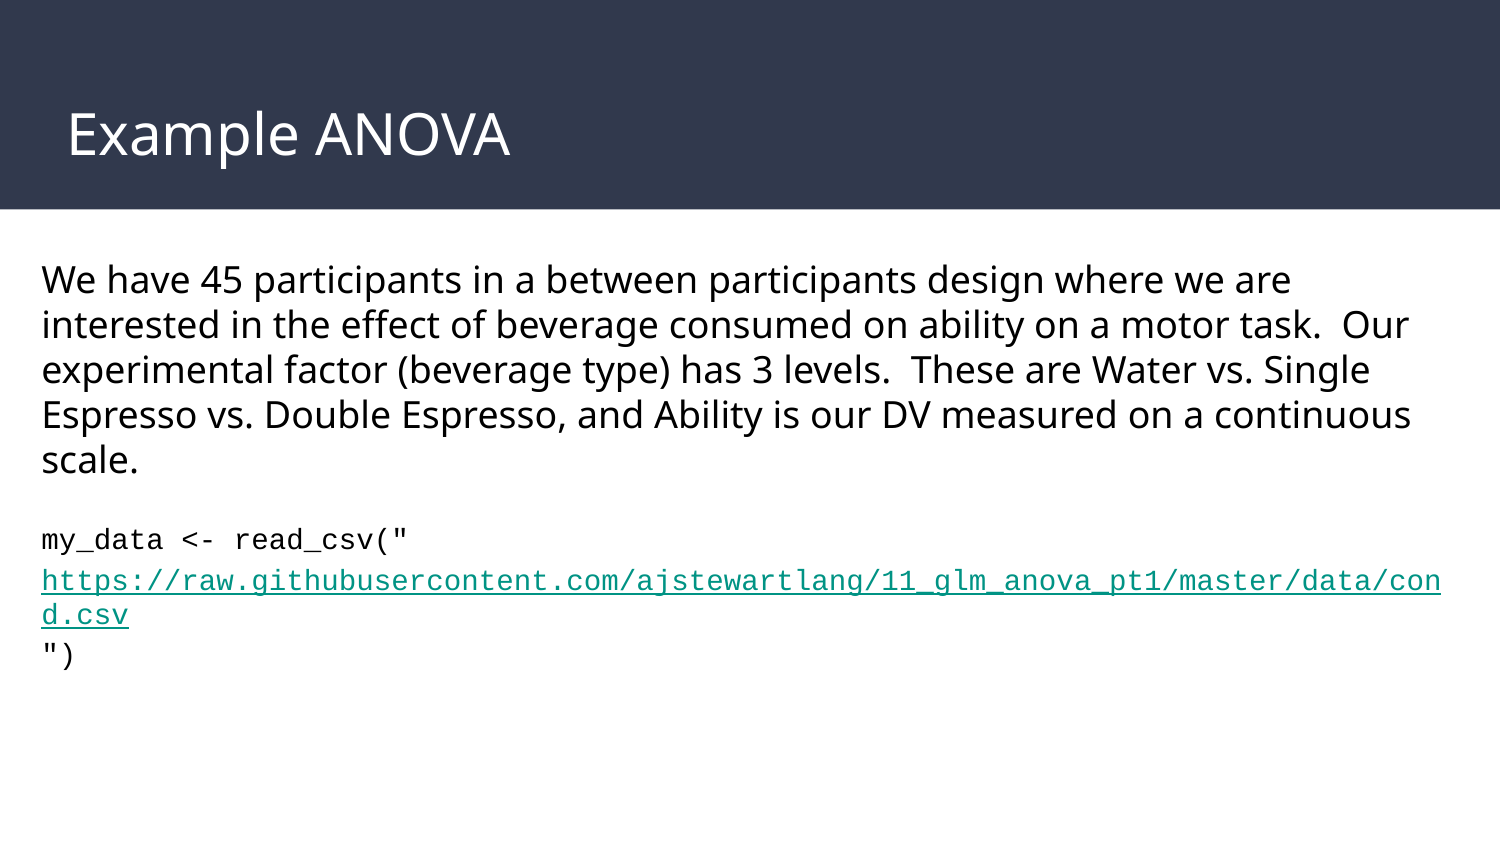

# Example ANOVA
We have 45 participants in a between participants design where we are interested in the effect of beverage consumed on ability on a motor task. Our experimental factor (beverage type) has 3 levels. These are Water vs. Single Espresso vs. Double Espresso, and Ability is our DV measured on a continuous scale.
my_data <- read_csv("https://raw.githubusercontent.com/ajstewartlang/11_glm_anova_pt1/master/data/cond.csv")